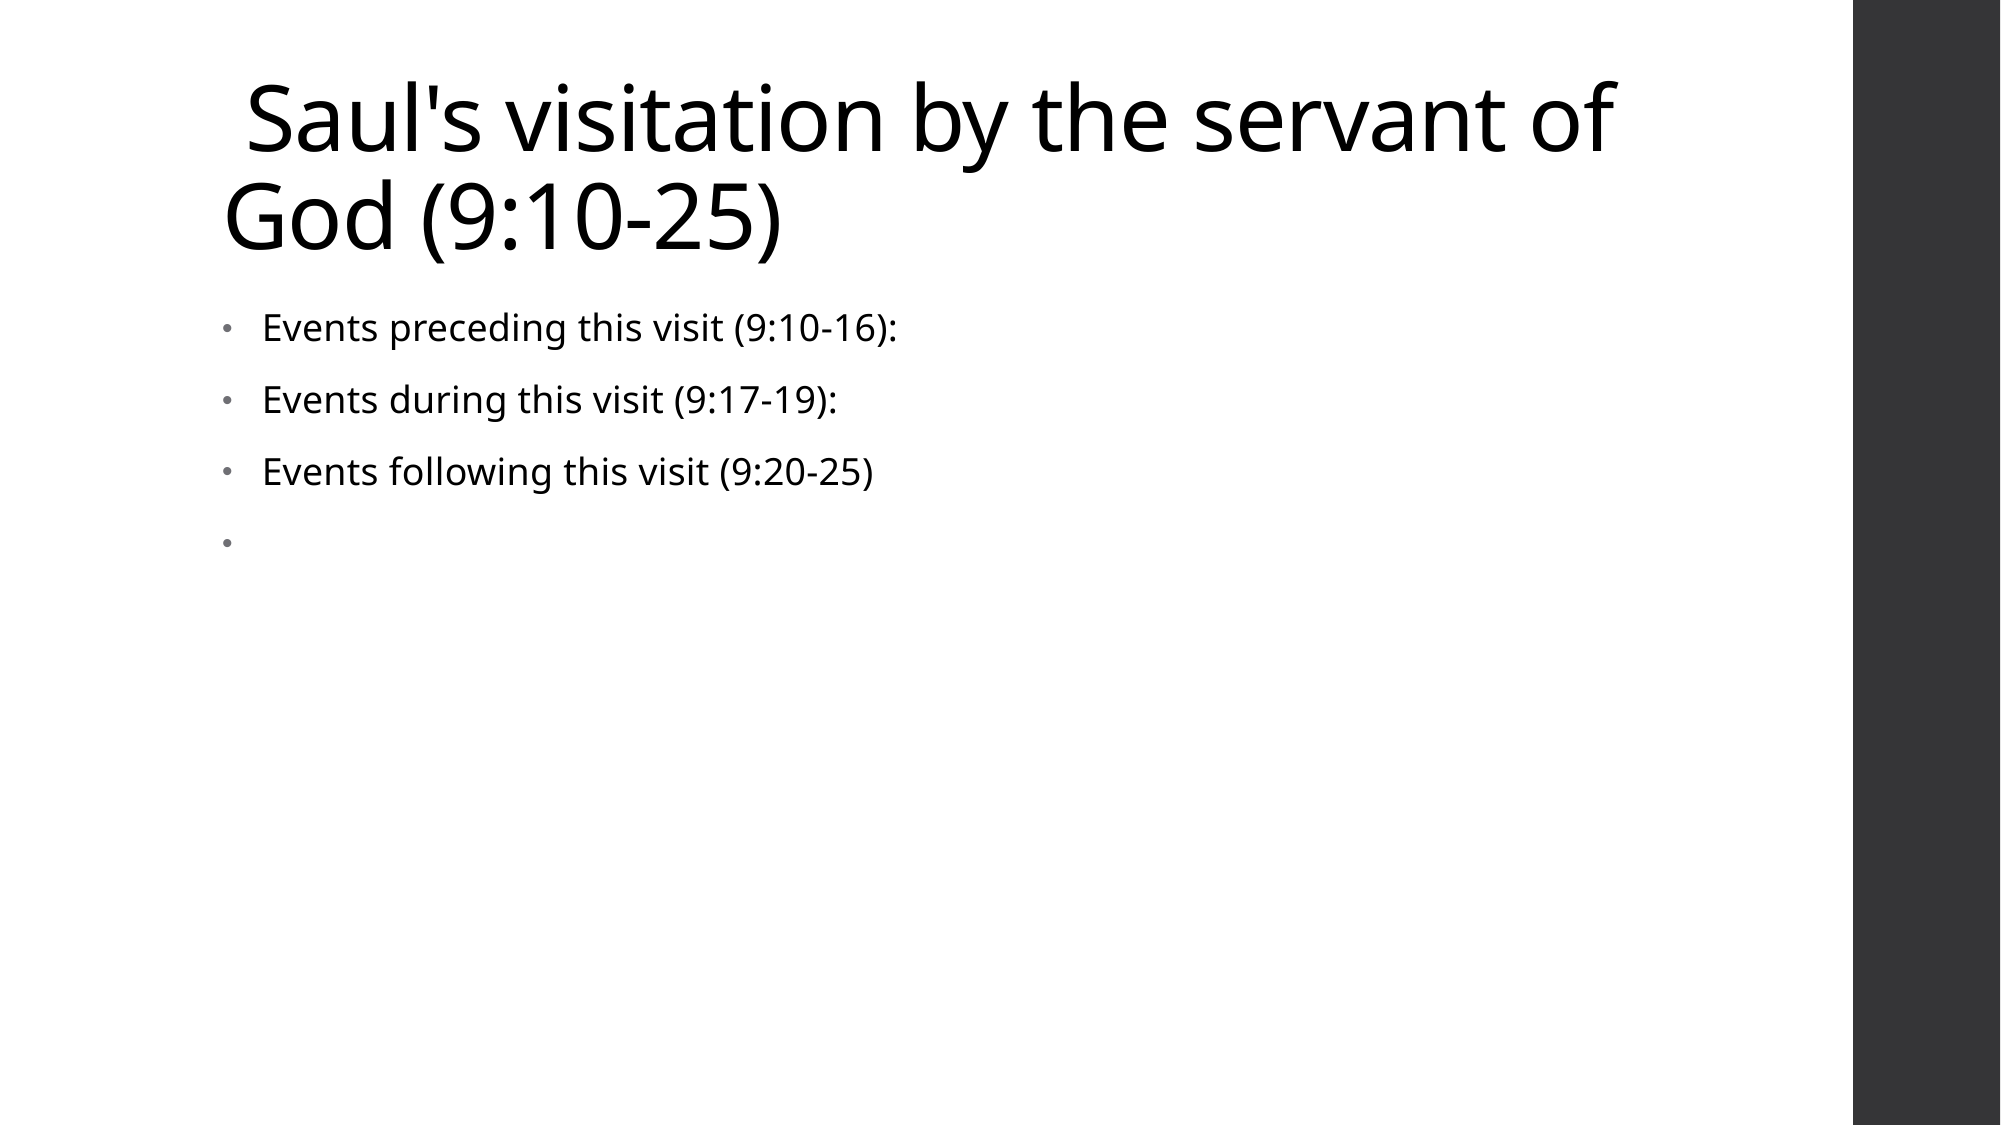

# Saul's visitation by the servant of God (9:10-25)
 Events preceding this visit (9:10-16):
 Events during this visit (9:17-19):
 Events following this visit (9:20-25)